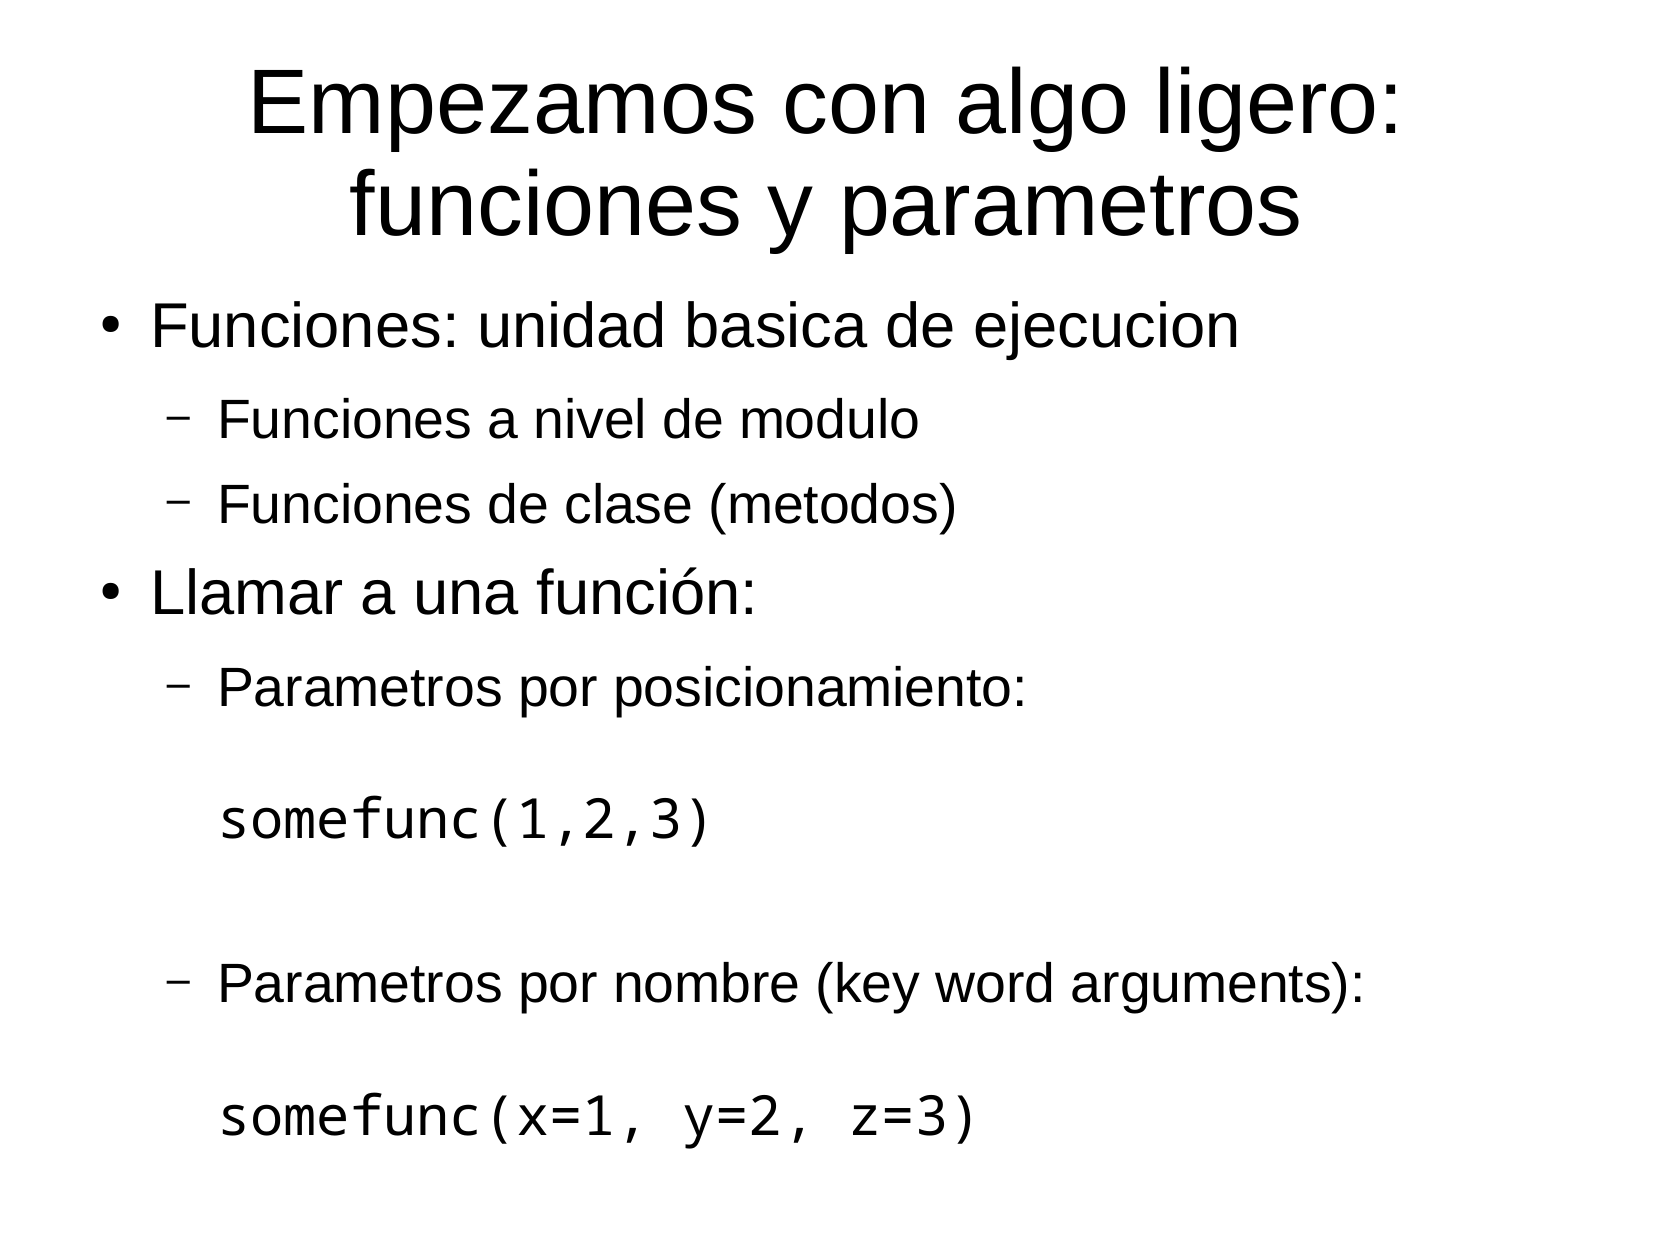

# Empezamos con algo ligero: funciones y parametros
Funciones: unidad basica de ejecucion
Funciones a nivel de modulo
Funciones de clase (metodos)
Llamar a una función:
Parametros por posicionamiento:
somefunc(1,2,3)
Parametros por nombre (key word arguments):
somefunc(x=1, y=2, z=3)